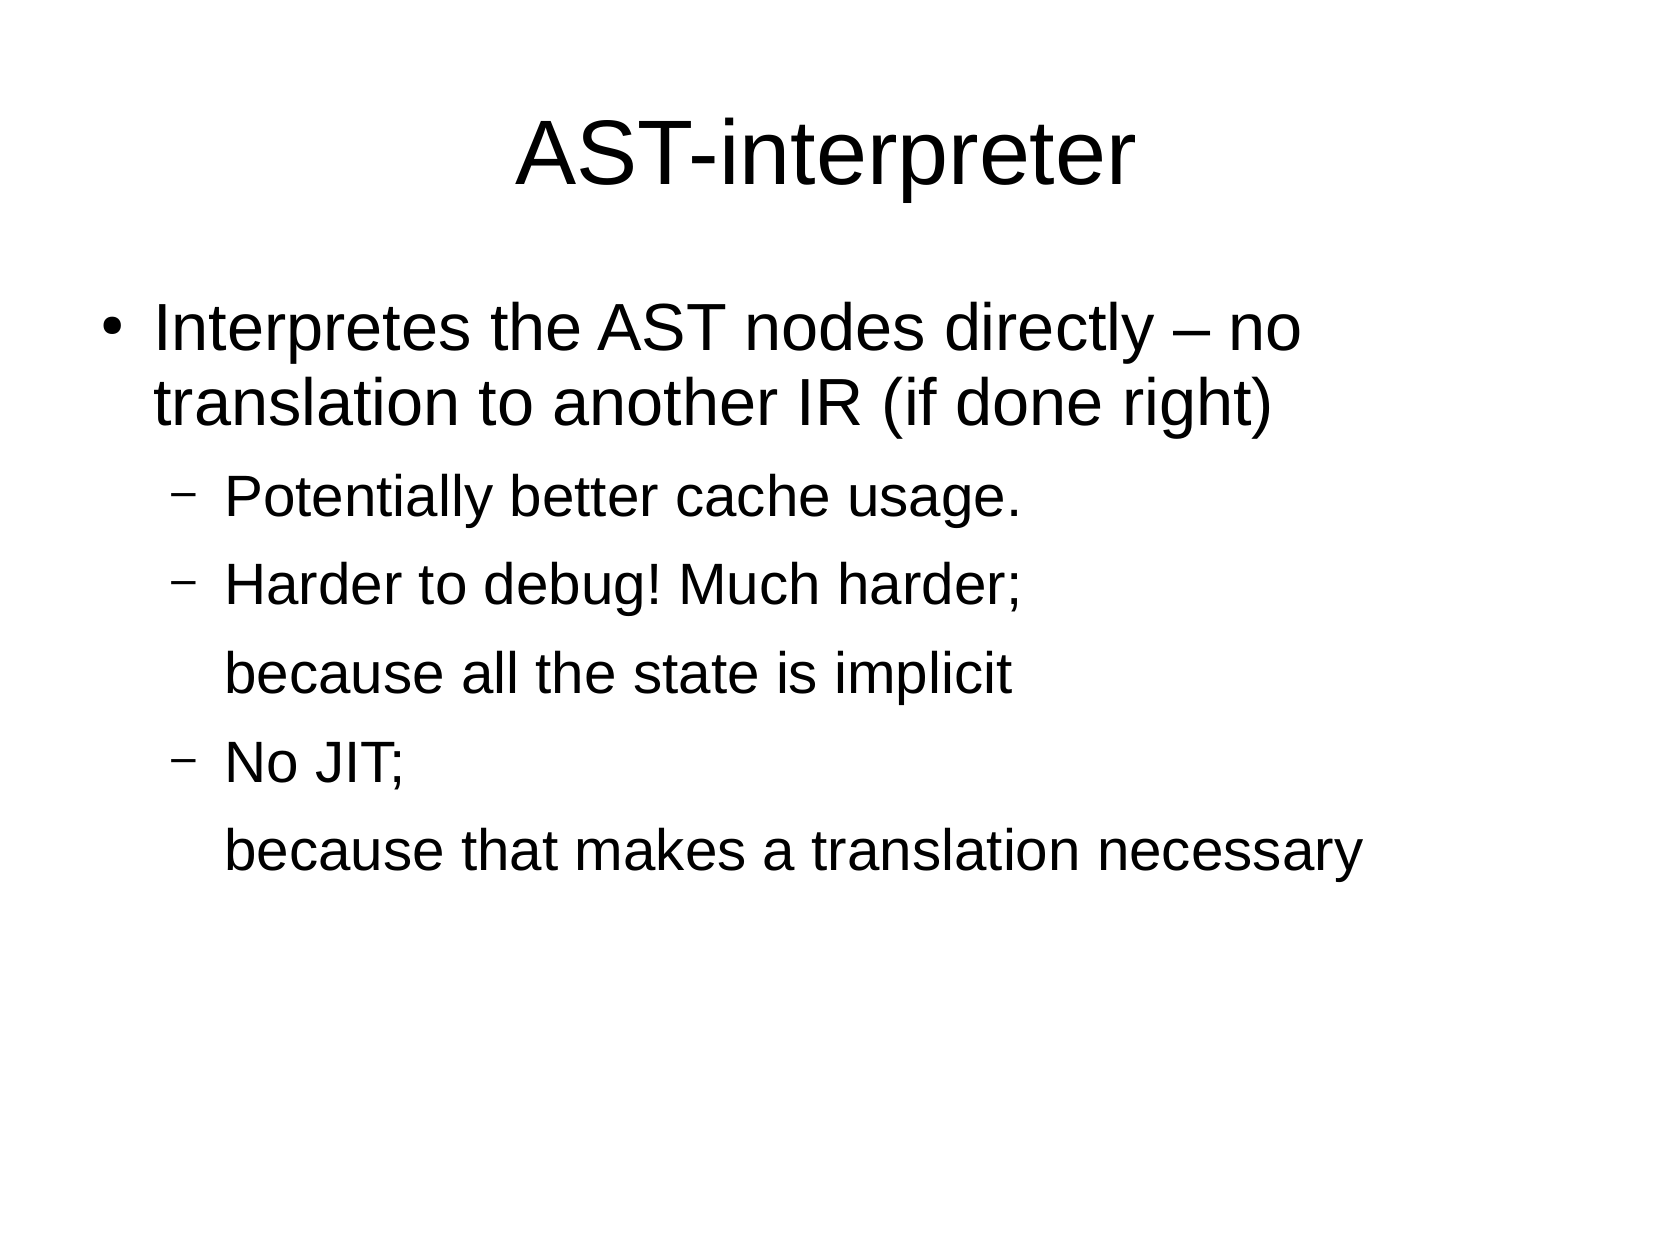

# AST-interpreter
Interpretes the AST nodes directly – no translation to another IR (if done right)
Potentially better cache usage.
Harder to debug! Much harder;
because all the state is implicit
No JIT;
because that makes a translation necessary